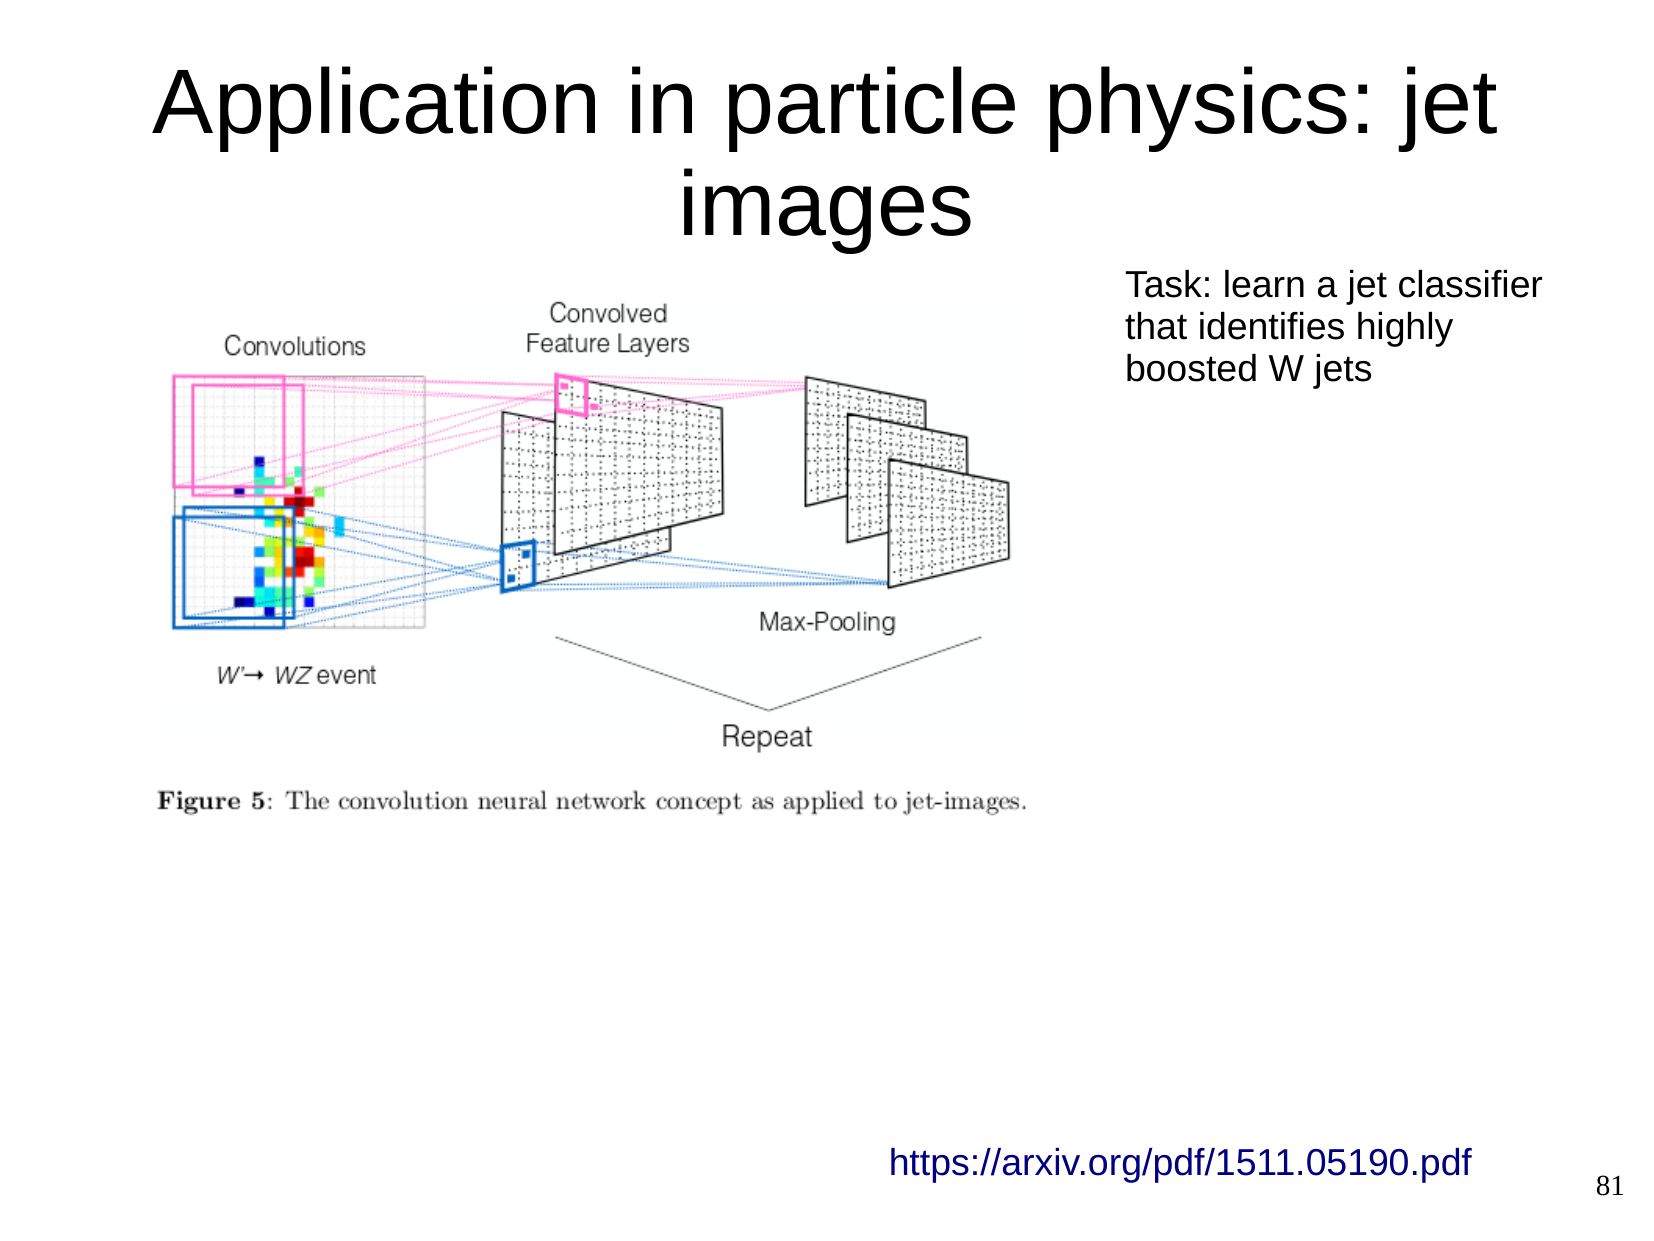

# Application in particle physics: jet images
Task: learn a jet classifier
that identifies highly boosted W jets
https://arxiv.org/pdf/1511.05190.pdf
81